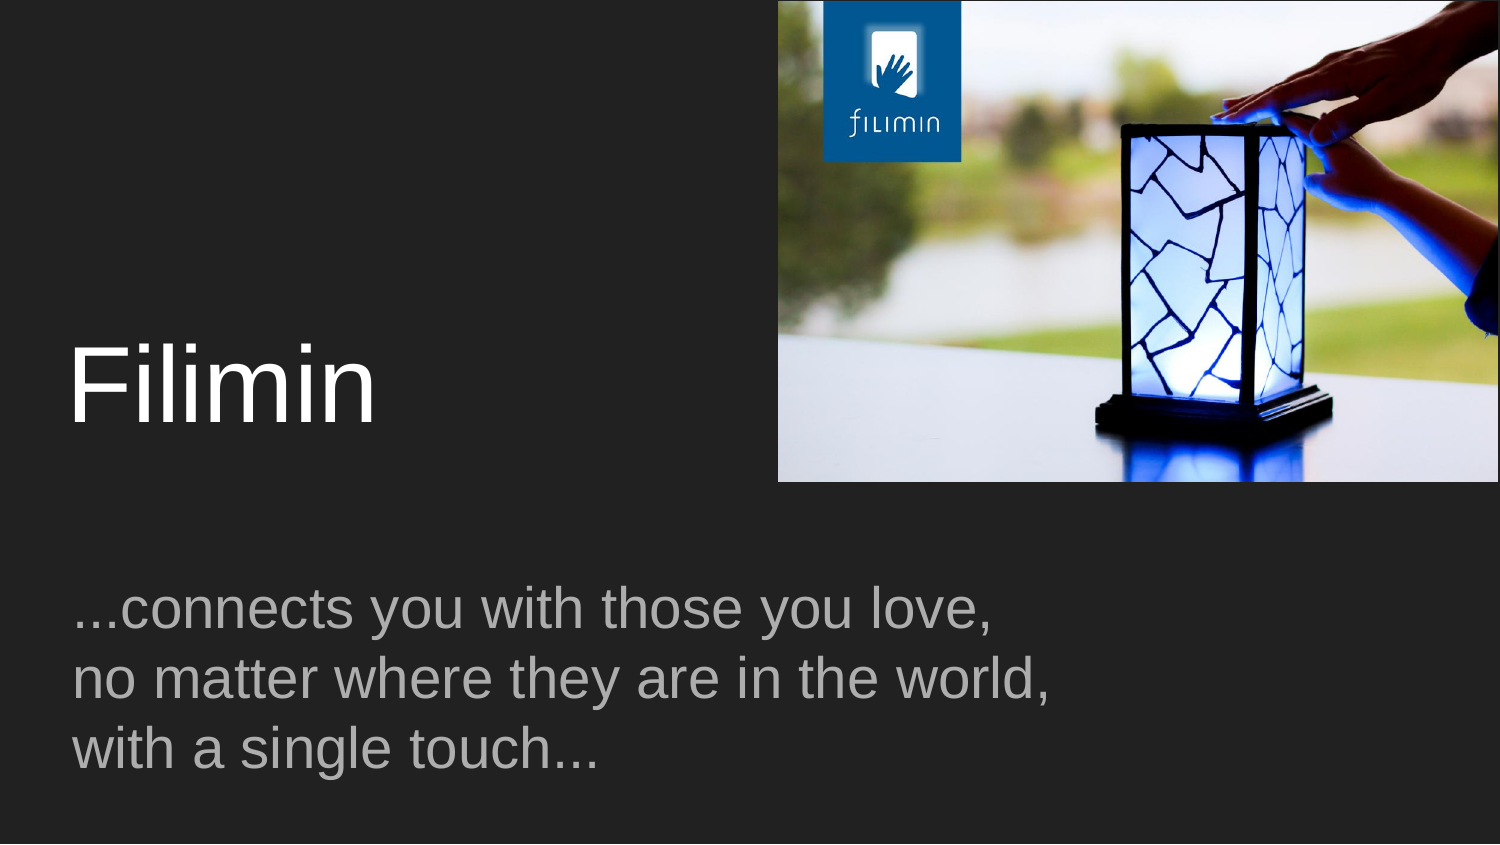

# Filimin
...connects you with those you love,
no matter where they are in the world,
with a single touch...